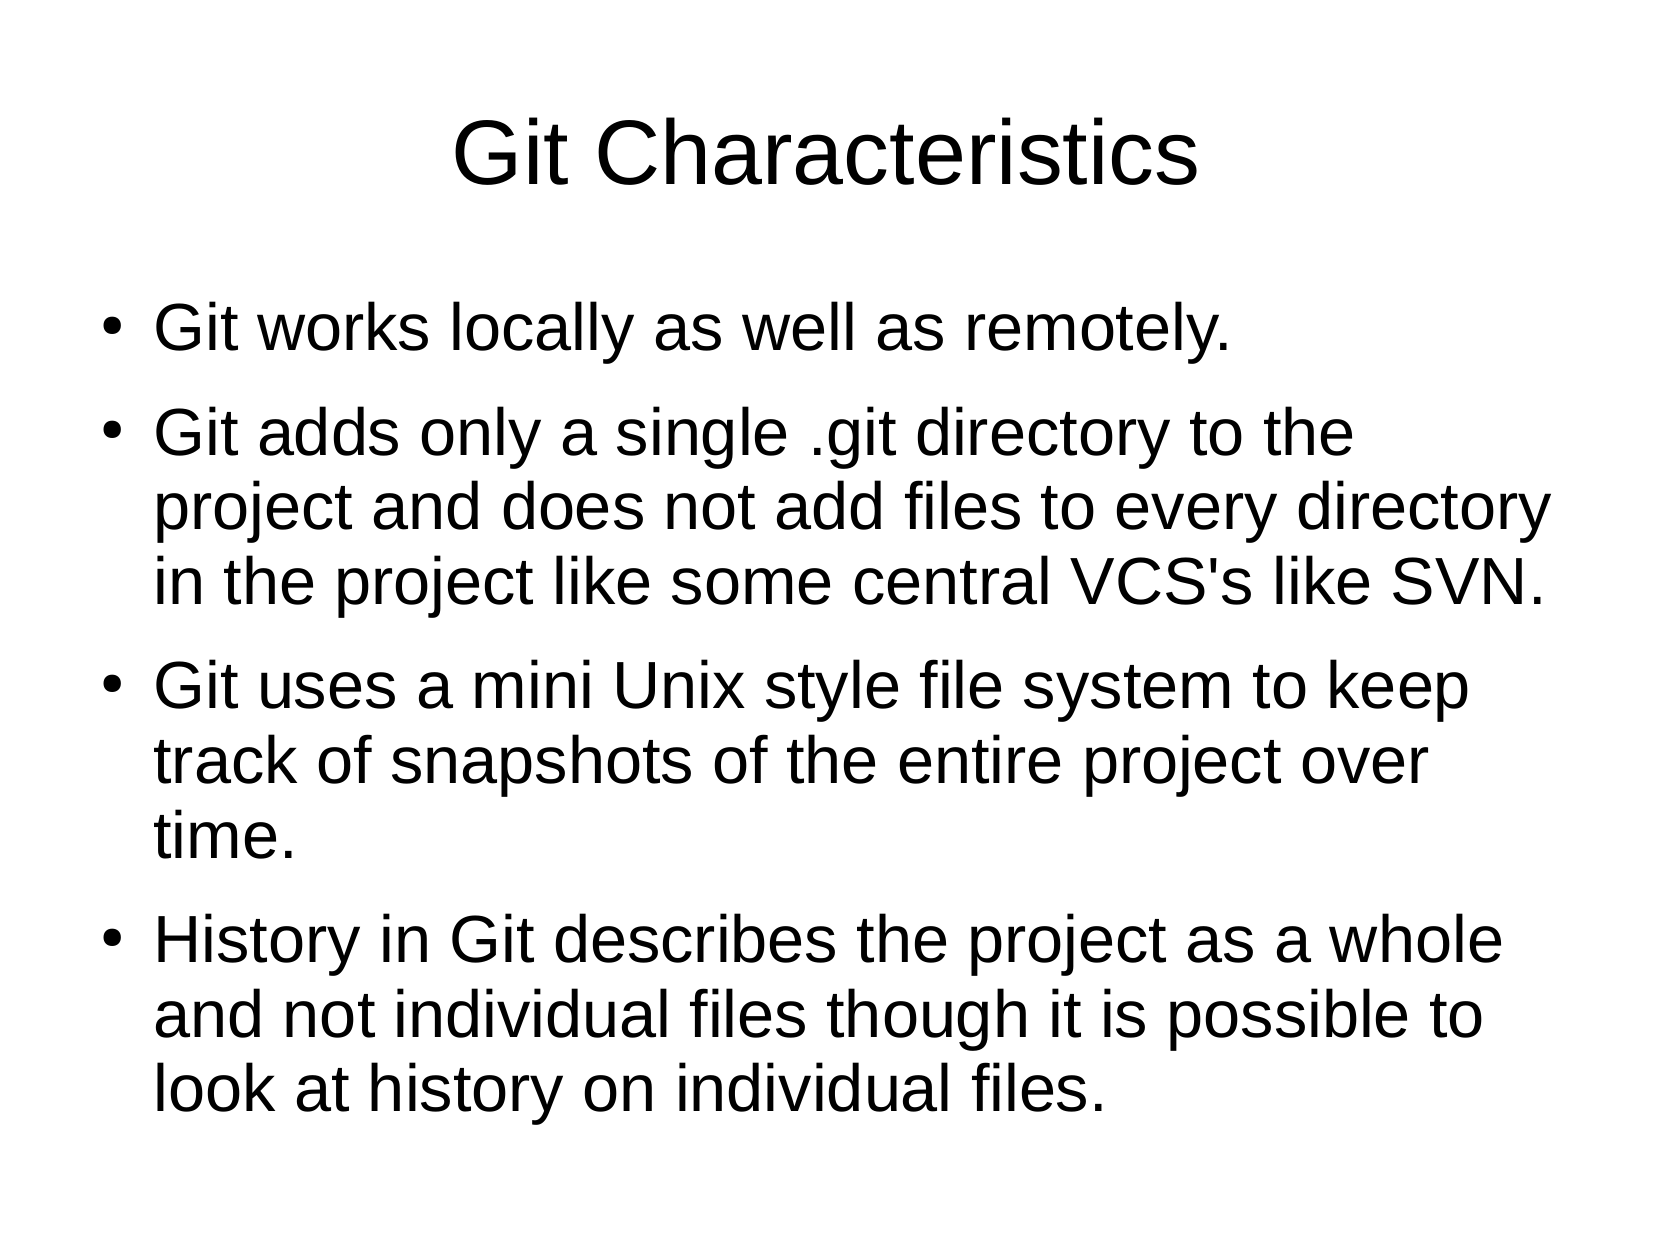

# Git Characteristics
Git works locally as well as remotely.
Git adds only a single .git directory to the project and does not add files to every directory in the project like some central VCS's like SVN.
Git uses a mini Unix style file system to keep track of snapshots of the entire project over time.
History in Git describes the project as a whole and not individual files though it is possible to look at history on individual files.